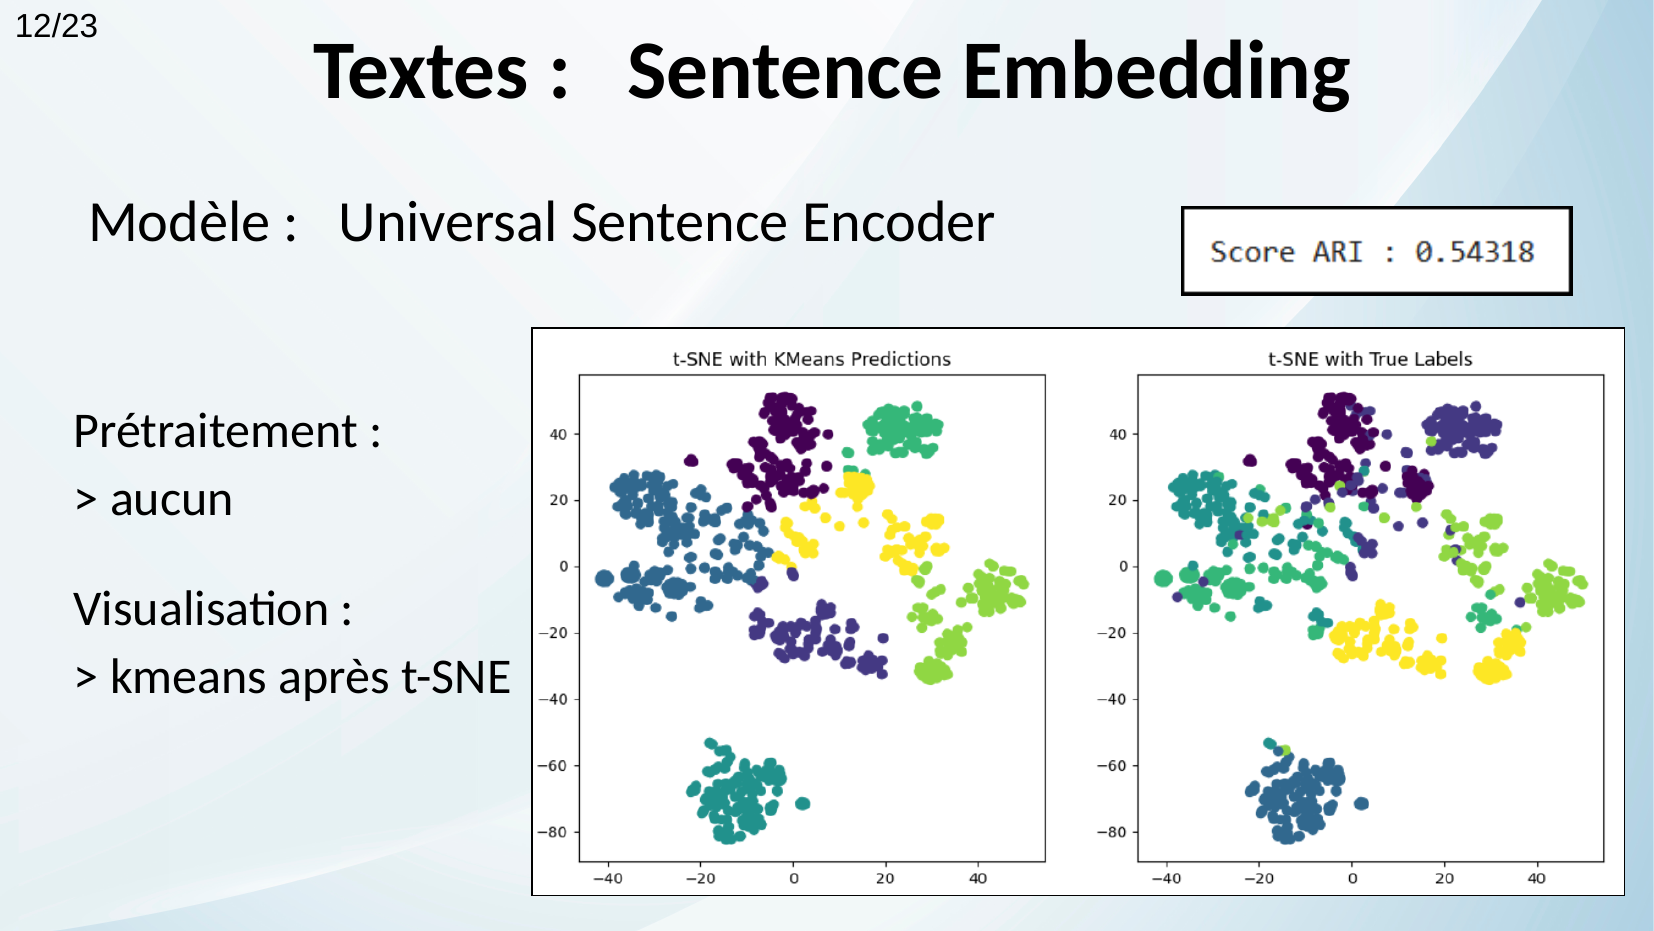

12/23
# Textes : Sentence Embedding
 Modèle : Universal Sentence Encoder
Prétraitement :
> aucun
Visualisation :
> kmeans après t-SNE